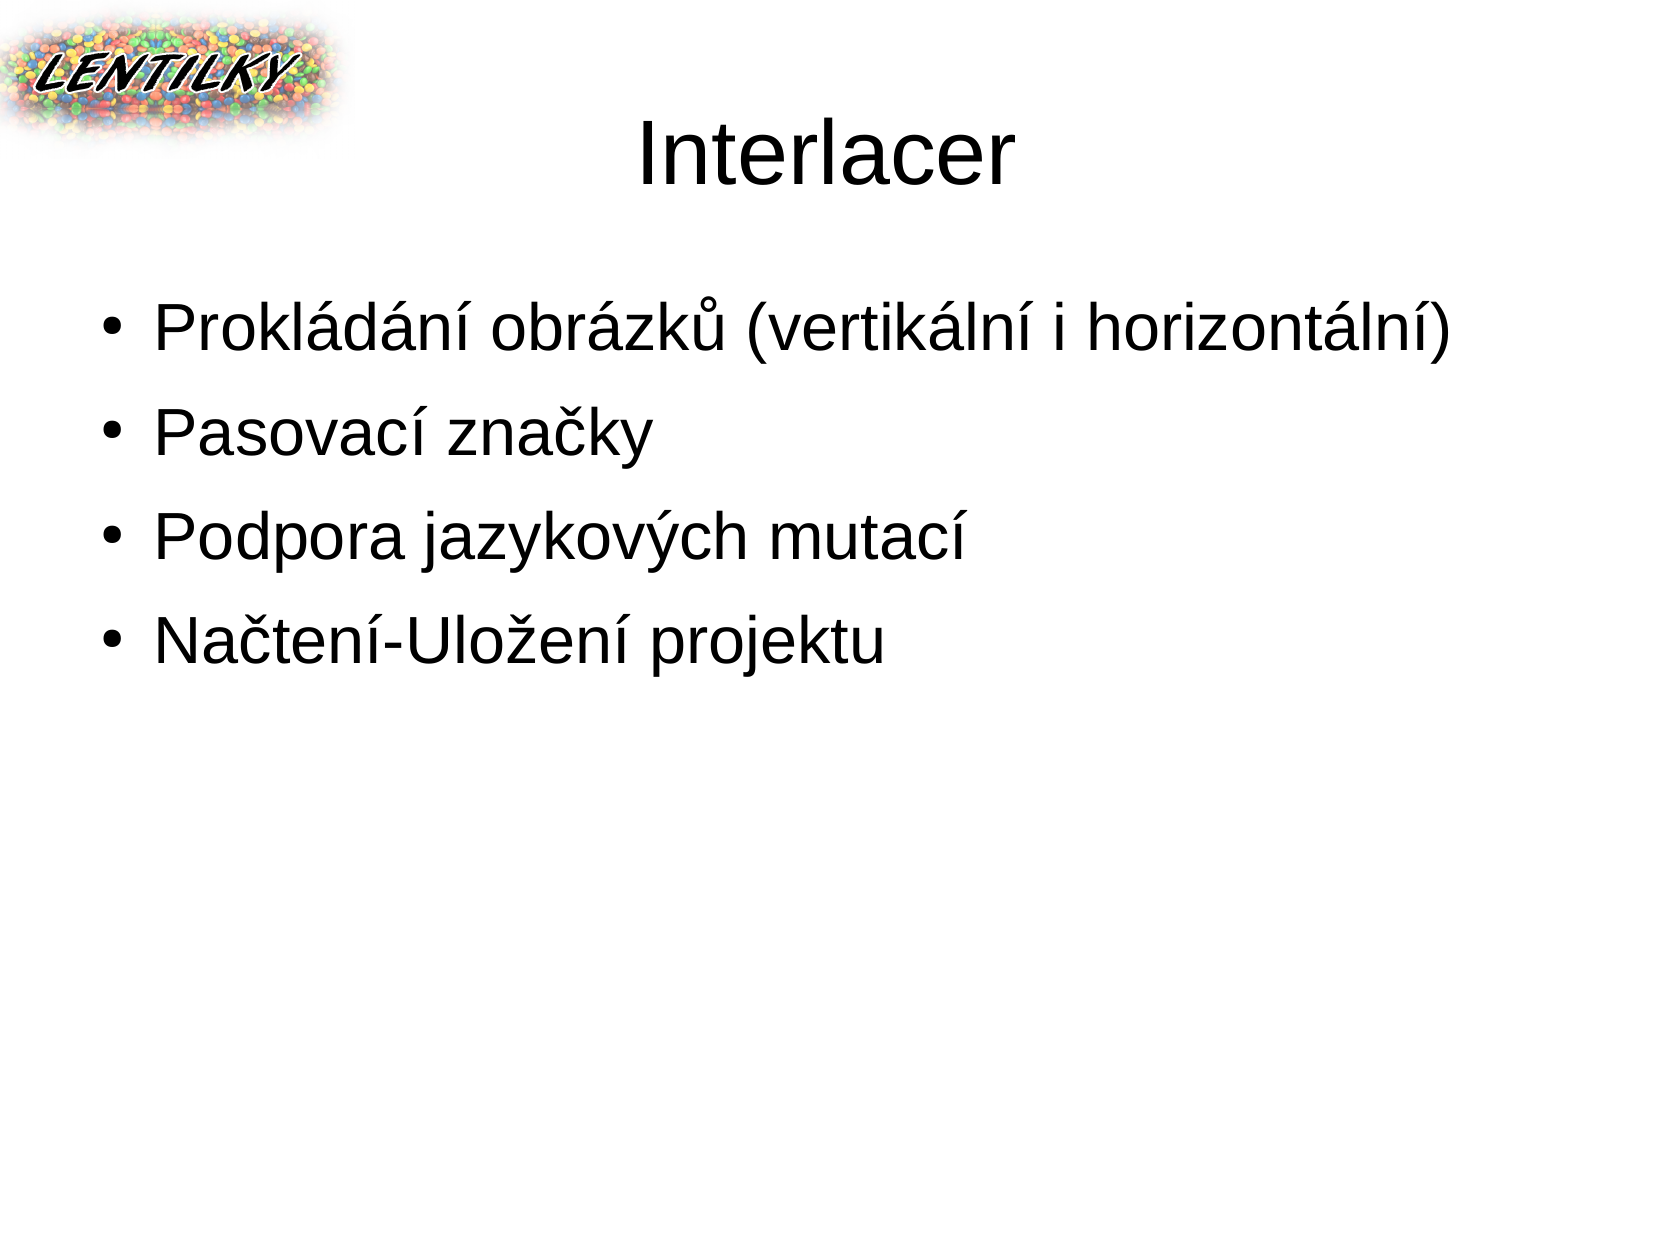

# Interlacer
Prokládání obrázků (vertikální i horizontální)
Pasovací značky
Podpora jazykových mutací
Načtení-Uložení projektu